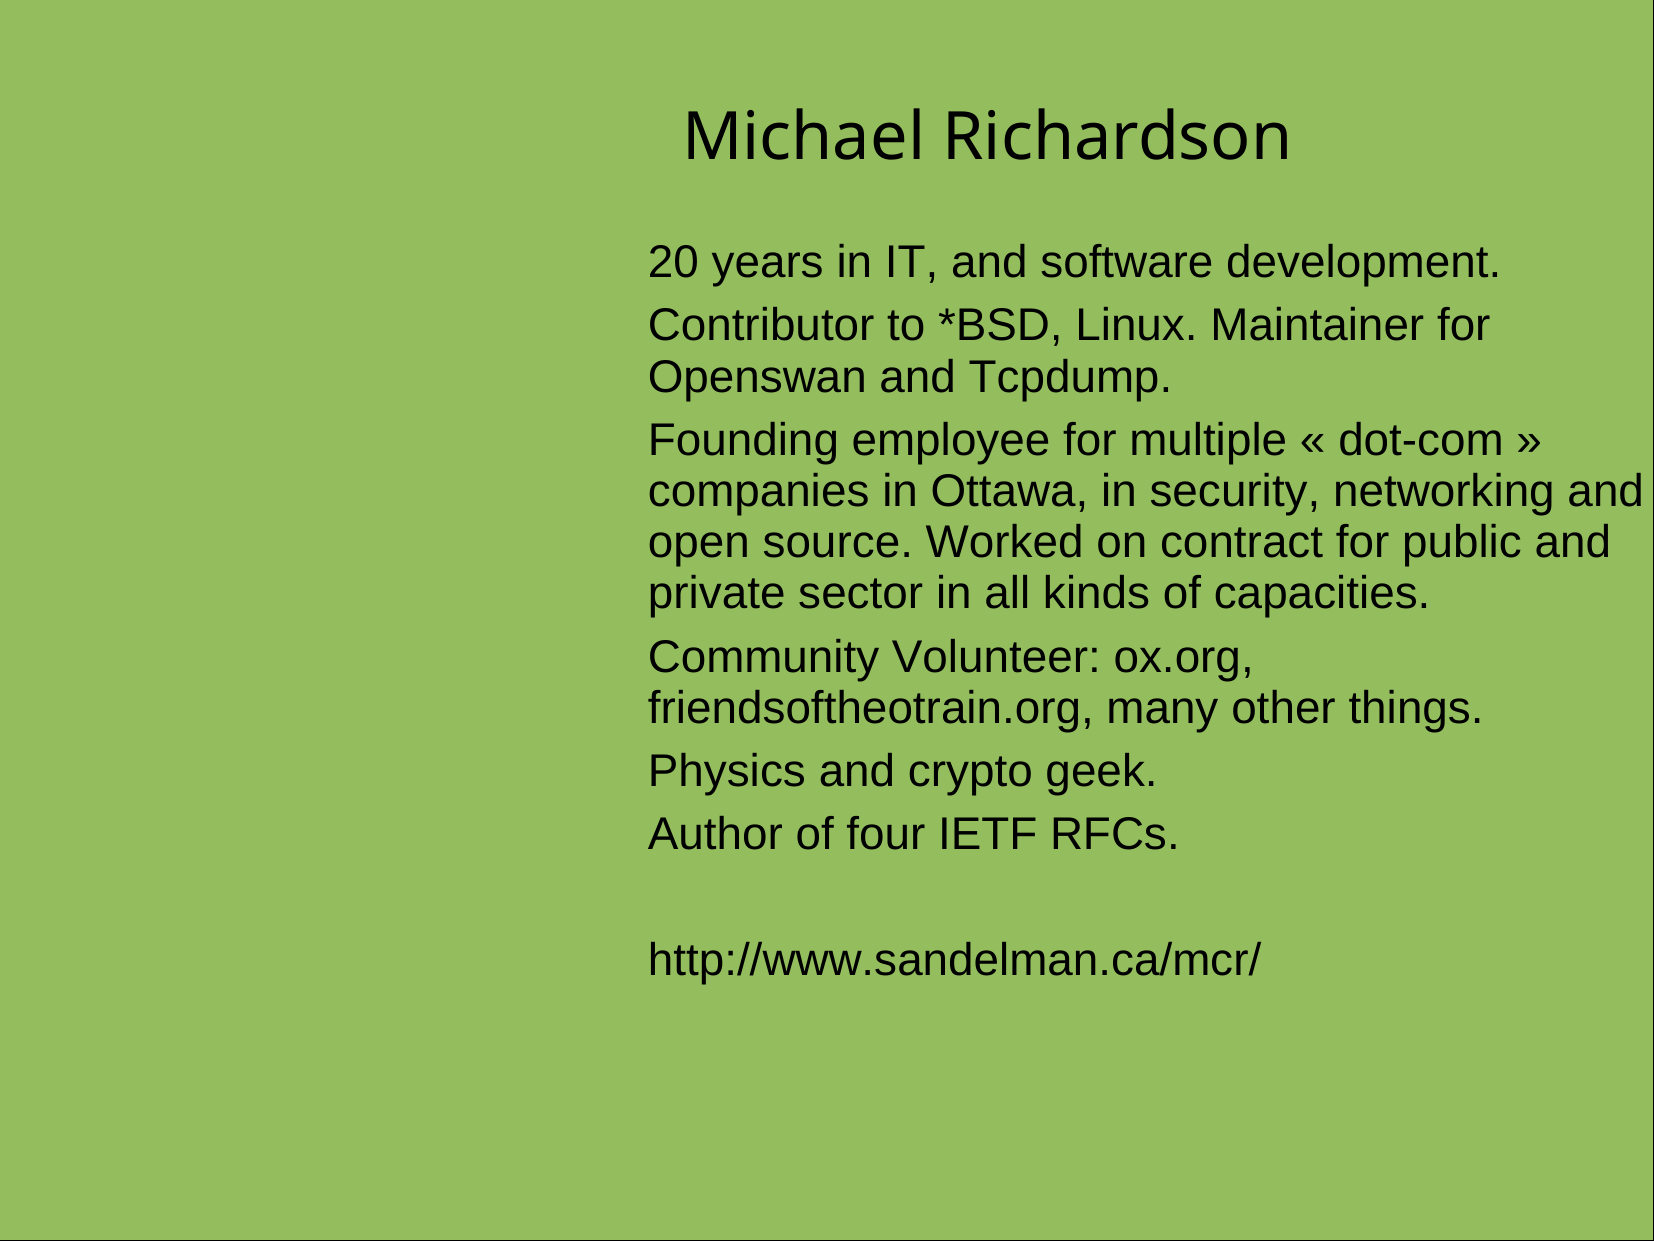

# Michael Richardson
20 years in IT, and software development.
Contributor to *BSD, Linux. Maintainer for Openswan and Tcpdump.
Founding employee for multiple « dot-com » companies in Ottawa, in security, networking and open source. Worked on contract for public and private sector in all kinds of capacities.
Community Volunteer: ox.org, friendsoftheotrain.org, many other things.
Physics and crypto geek.
Author of four IETF RFCs.
http://www.sandelman.ca/mcr/